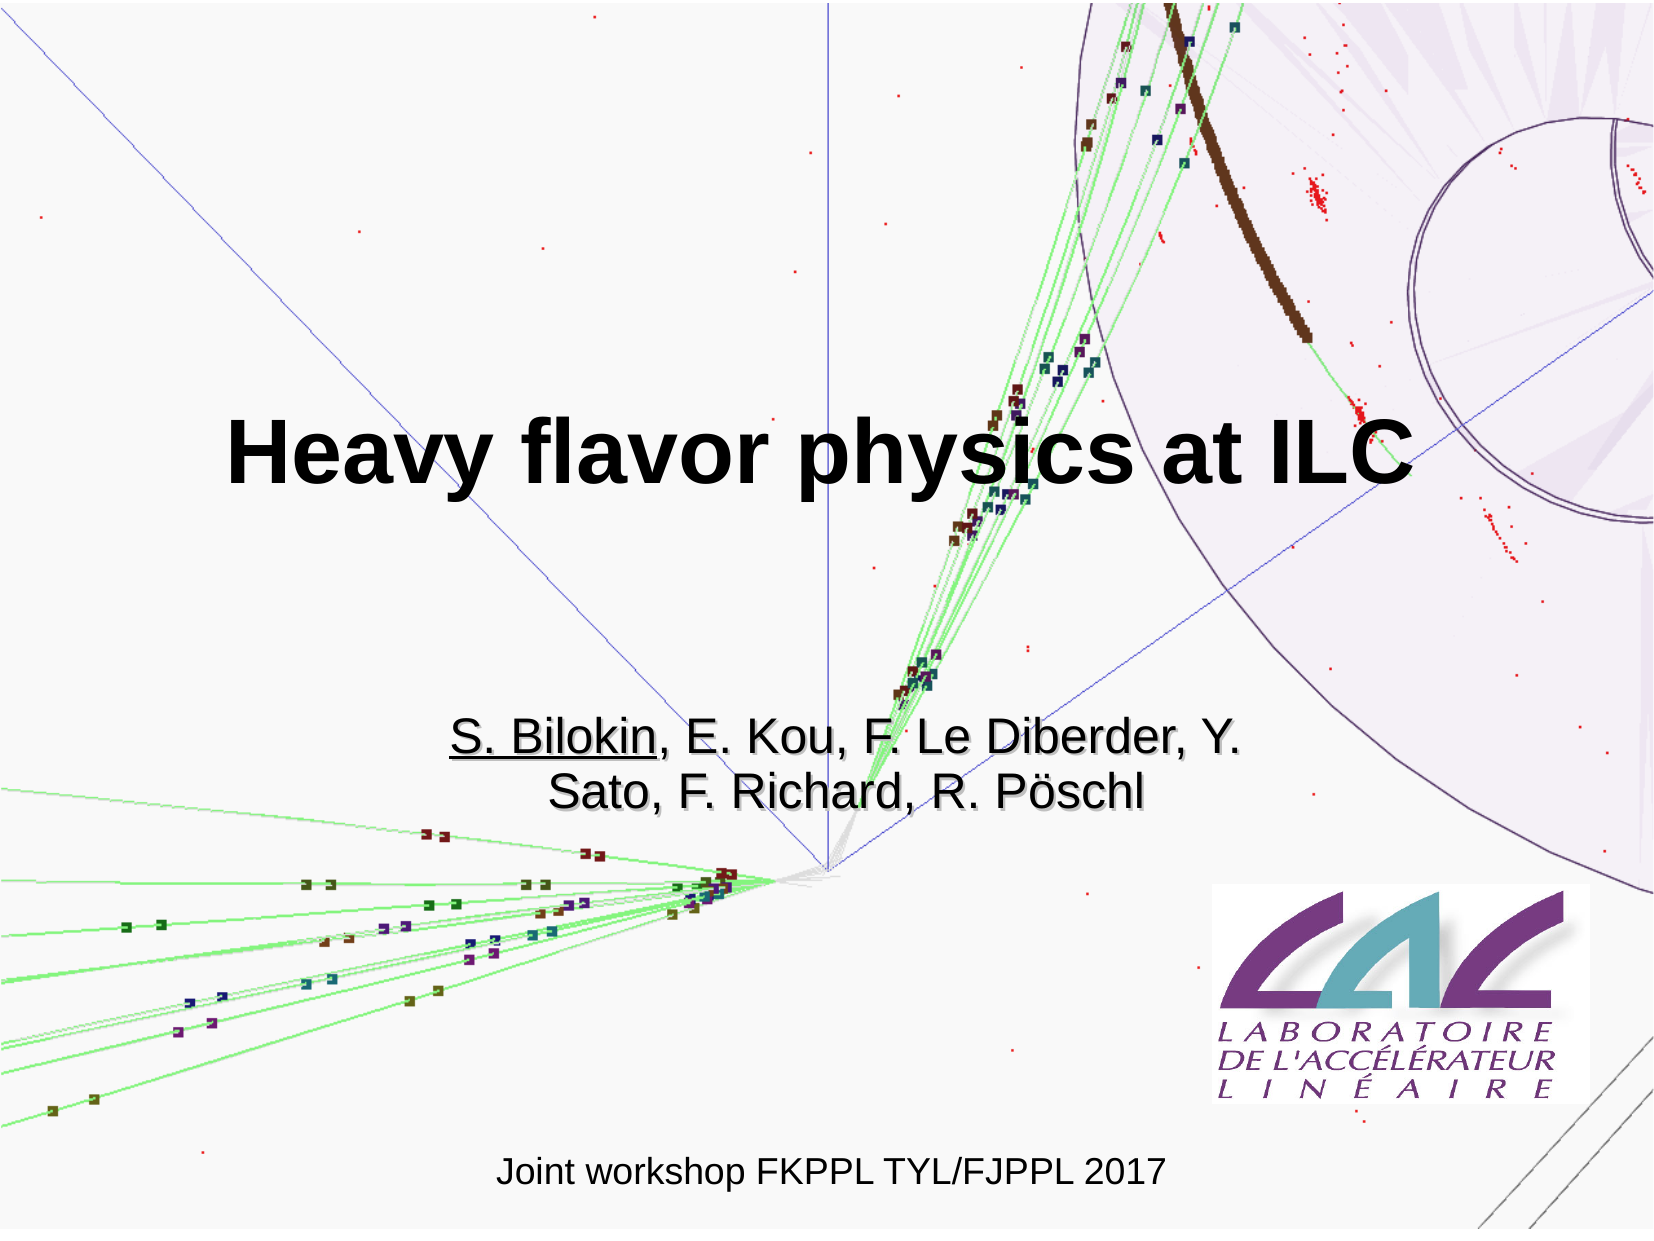

# Heavy flavor physics at ILC
S. Bilokin, E. Kou, F. Le Diberder, Y. Sato, F. Richard, R. Pöschl
Joint workshop FKPPL TYL/FJPPL 2017